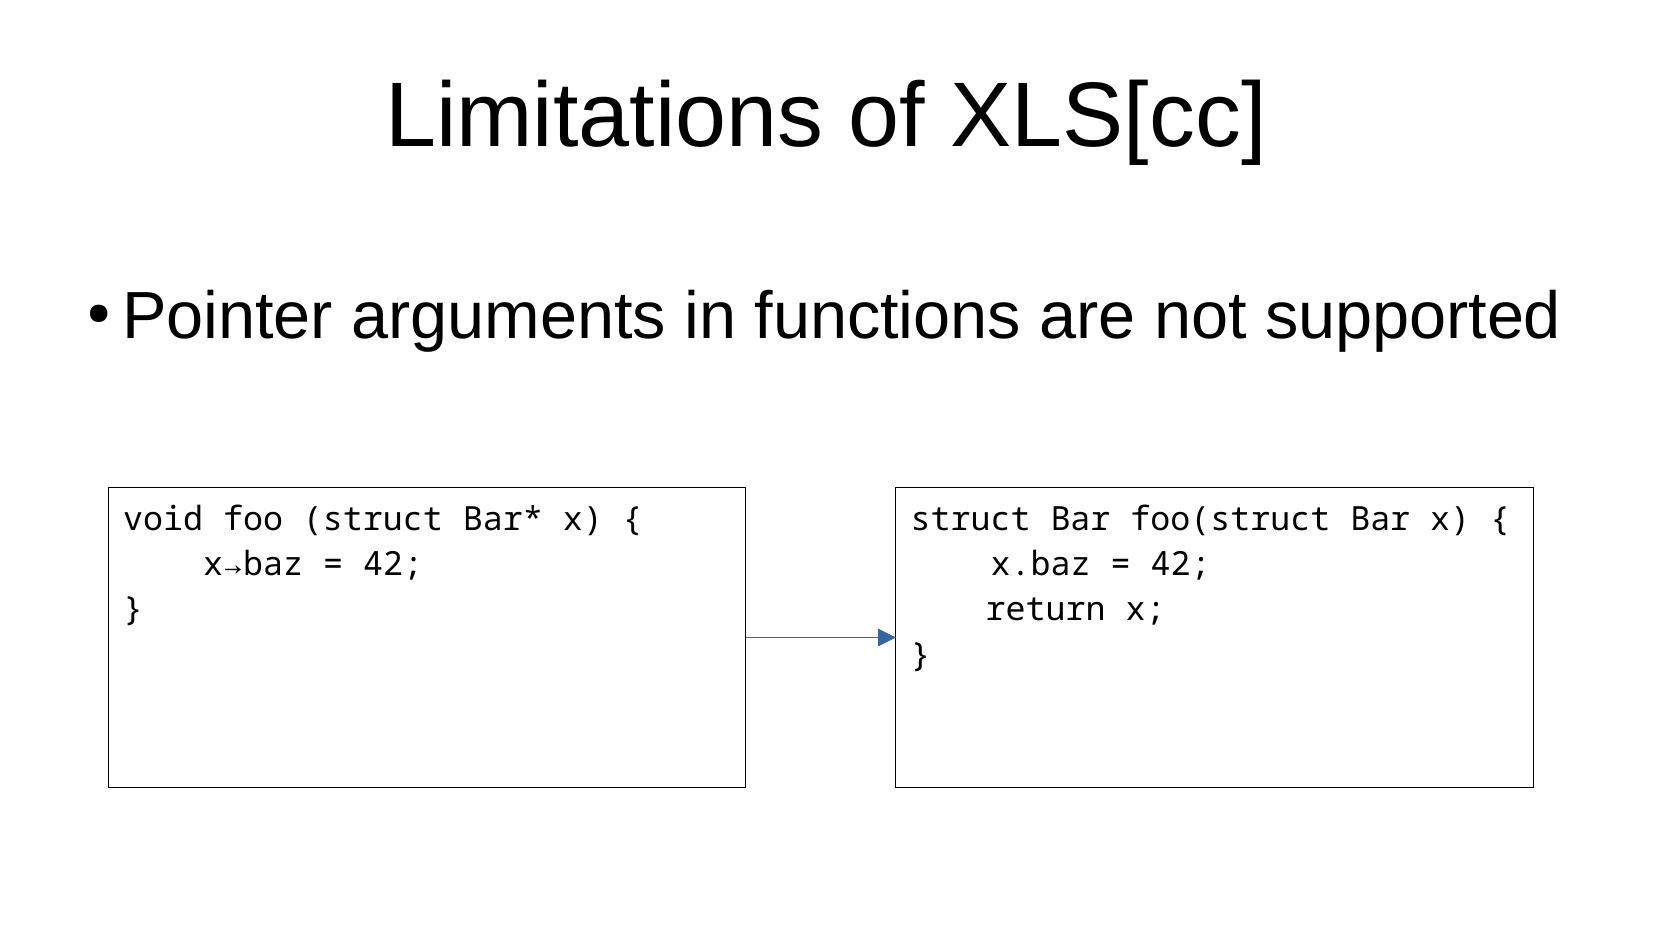

# Limitations of XLS[cc]
Pointer arguments in functions are not supported
void foo (struct Bar* x) {
 x→baz = 42;
}
struct Bar foo(struct Bar x) {
 x.baz = 42;
	return x;
}